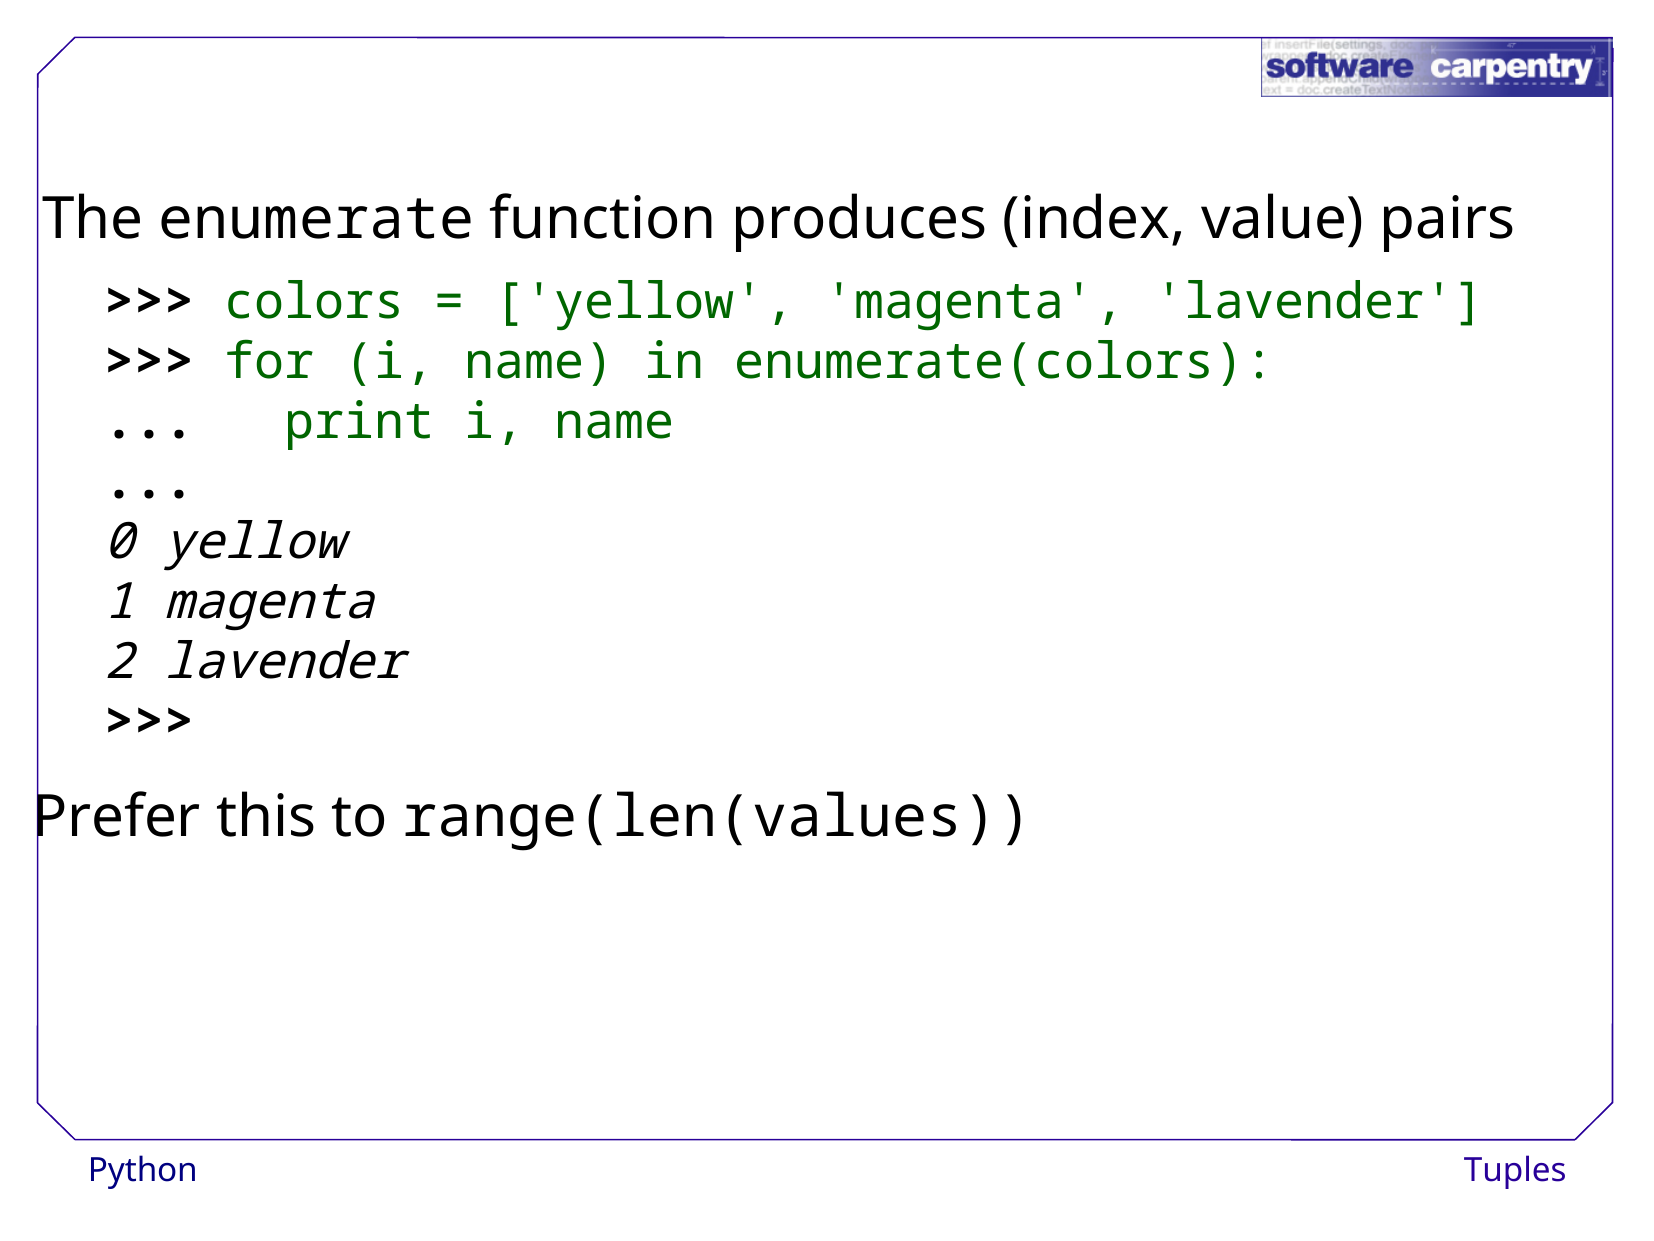

The enumerate function produces (index, value) pairs
>>> colors = ['yellow', 'magenta', 'lavender']
>>> for (i, name) in enumerate(colors):
... print i, name
...
0 yellow
1 magenta
2 lavender
>>>
Prefer this to range(len(values))